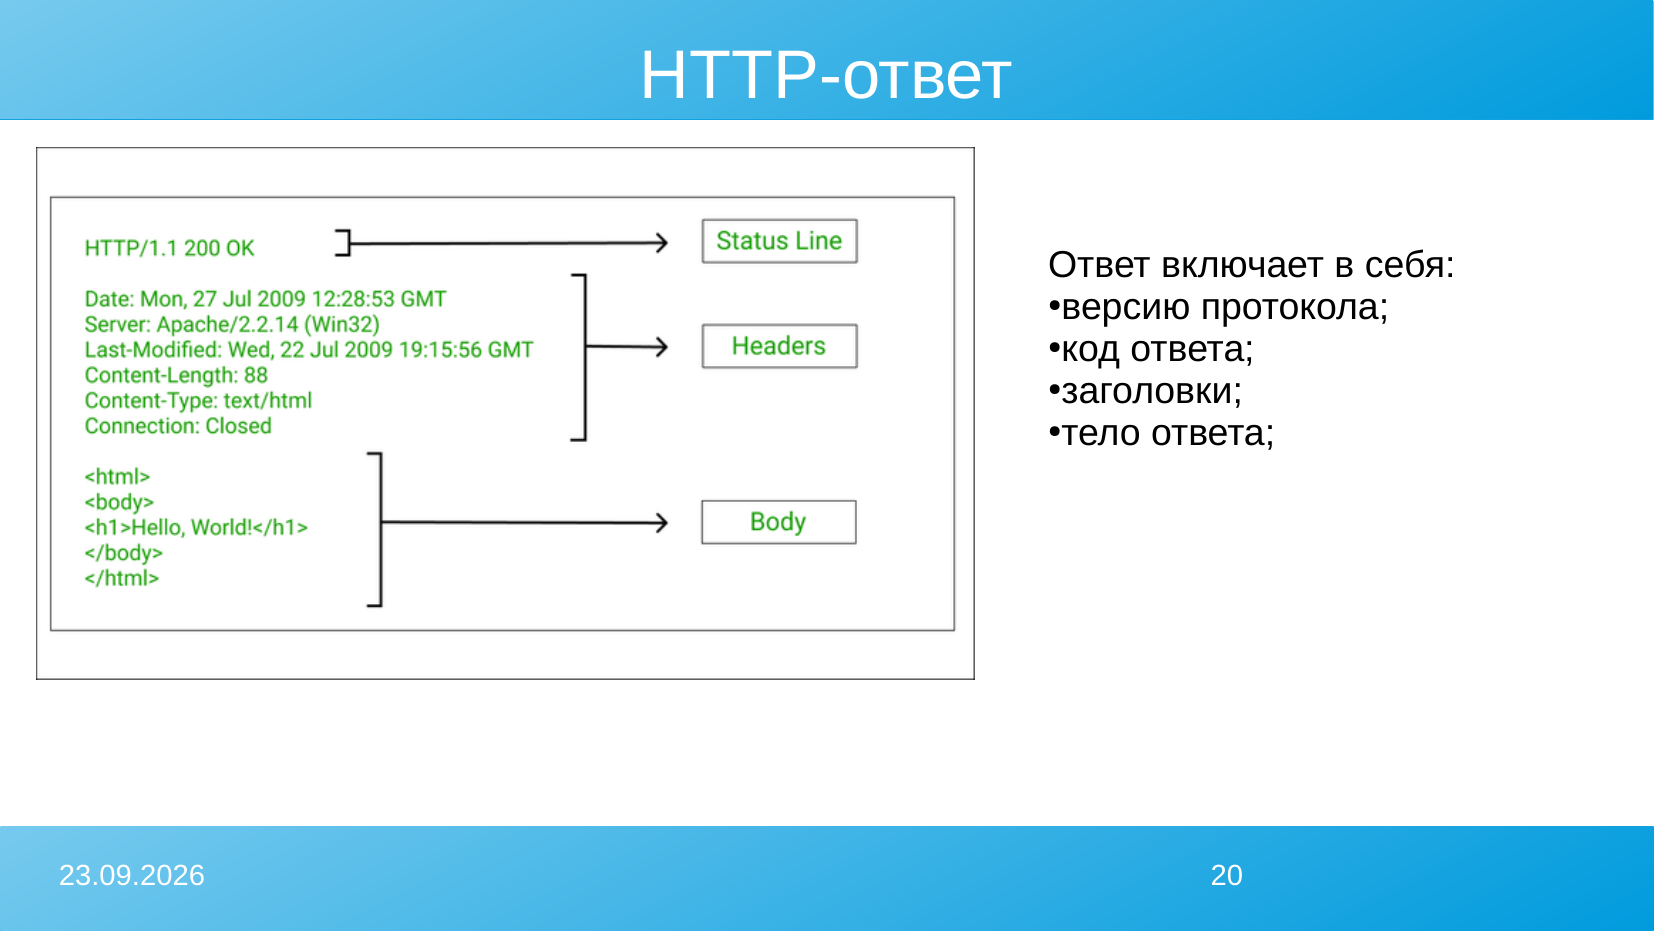

# HTTP-ответ
Ответ включает в себя:
версию протокола;
код ответа;
заголовки;
тело ответа;